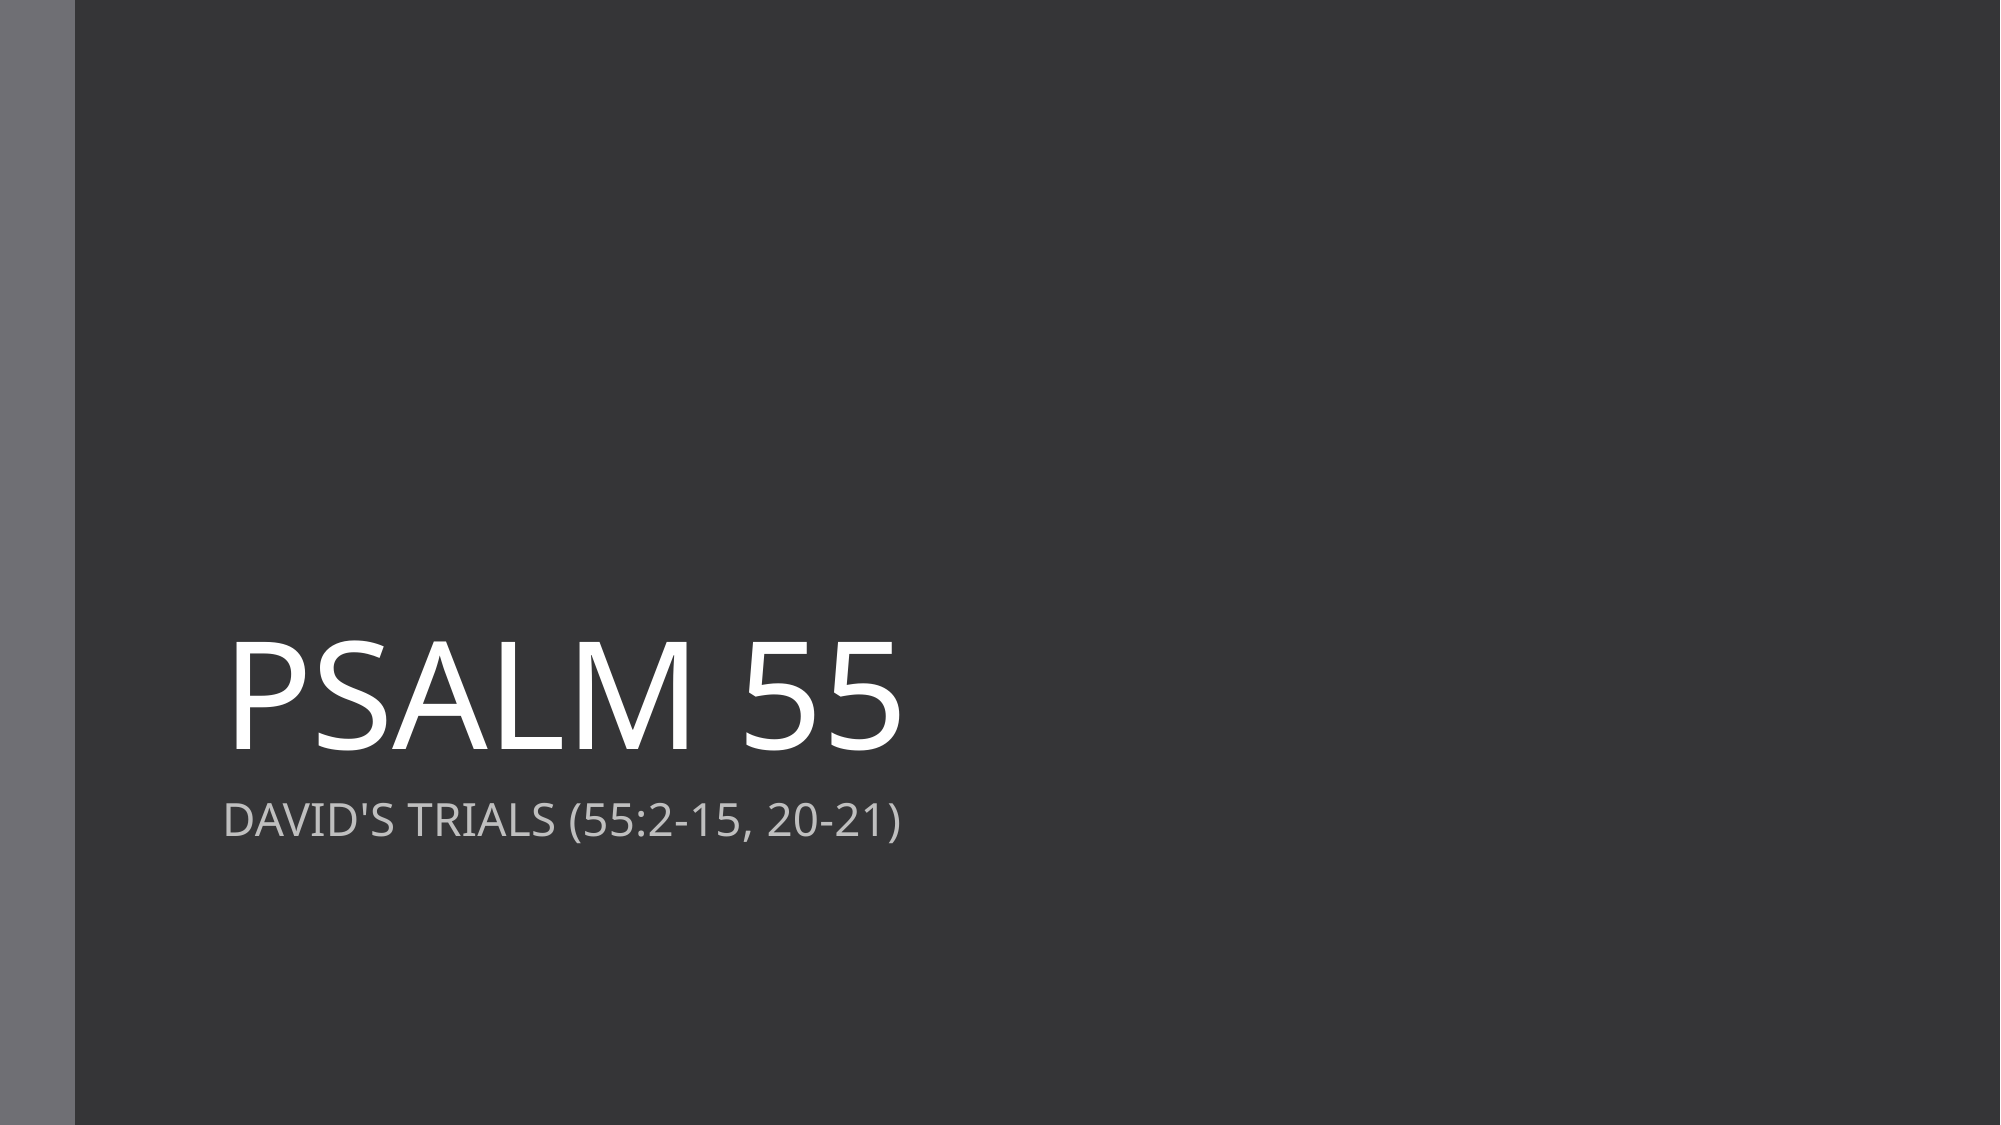

# PSALM 55
DAVID'S TRIALS (55:2-15, 20-21)